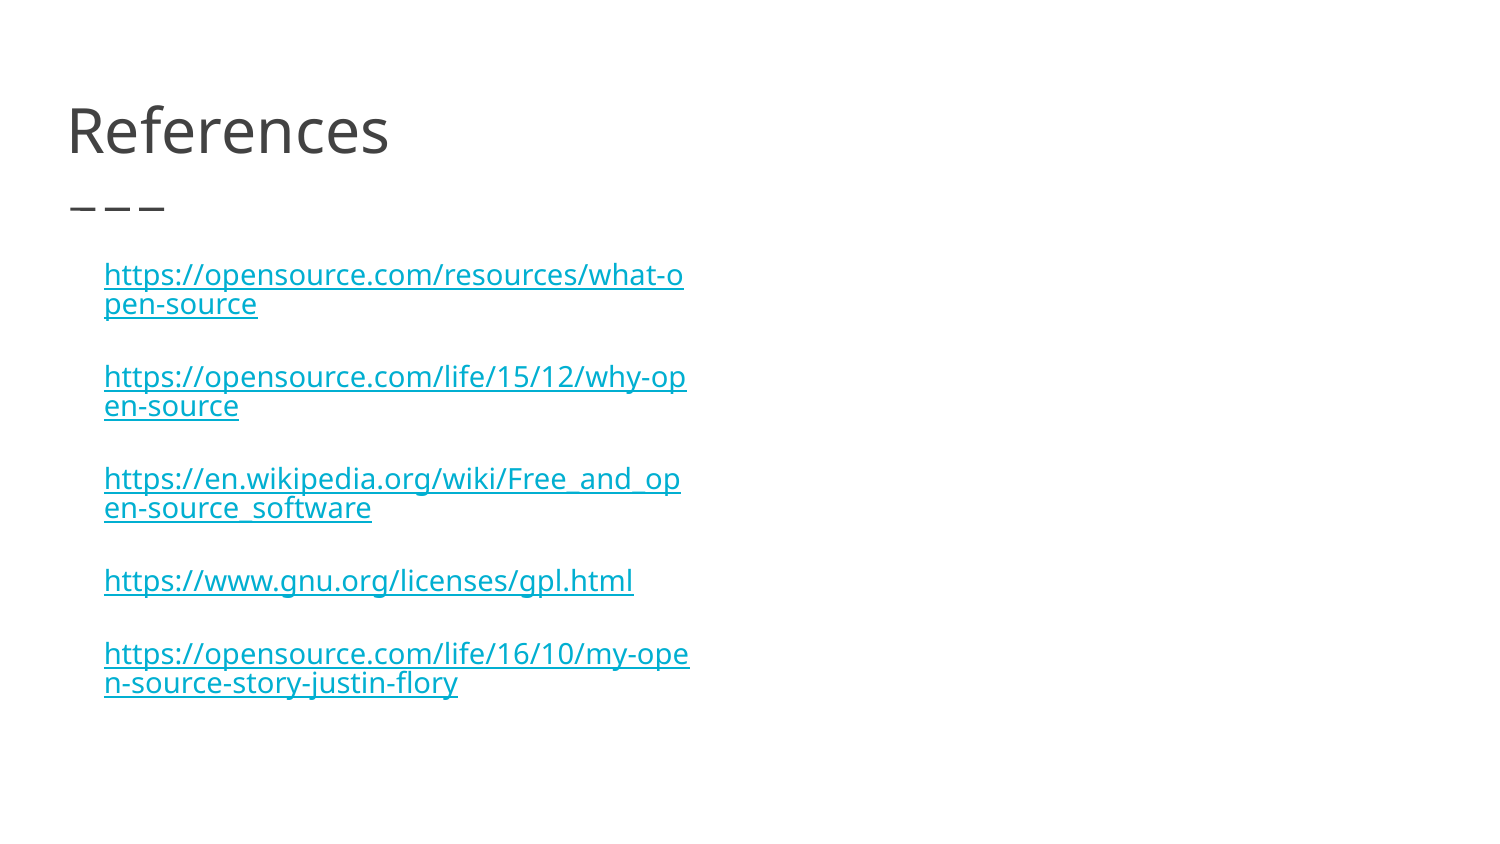

# References
https://opensource.com/resources/what-open-source
https://opensource.com/life/15/12/why-open-source
https://en.wikipedia.org/wiki/Free_and_open-source_software
https://www.gnu.org/licenses/gpl.html
https://opensource.com/life/16/10/my-open-source-story-justin-flory